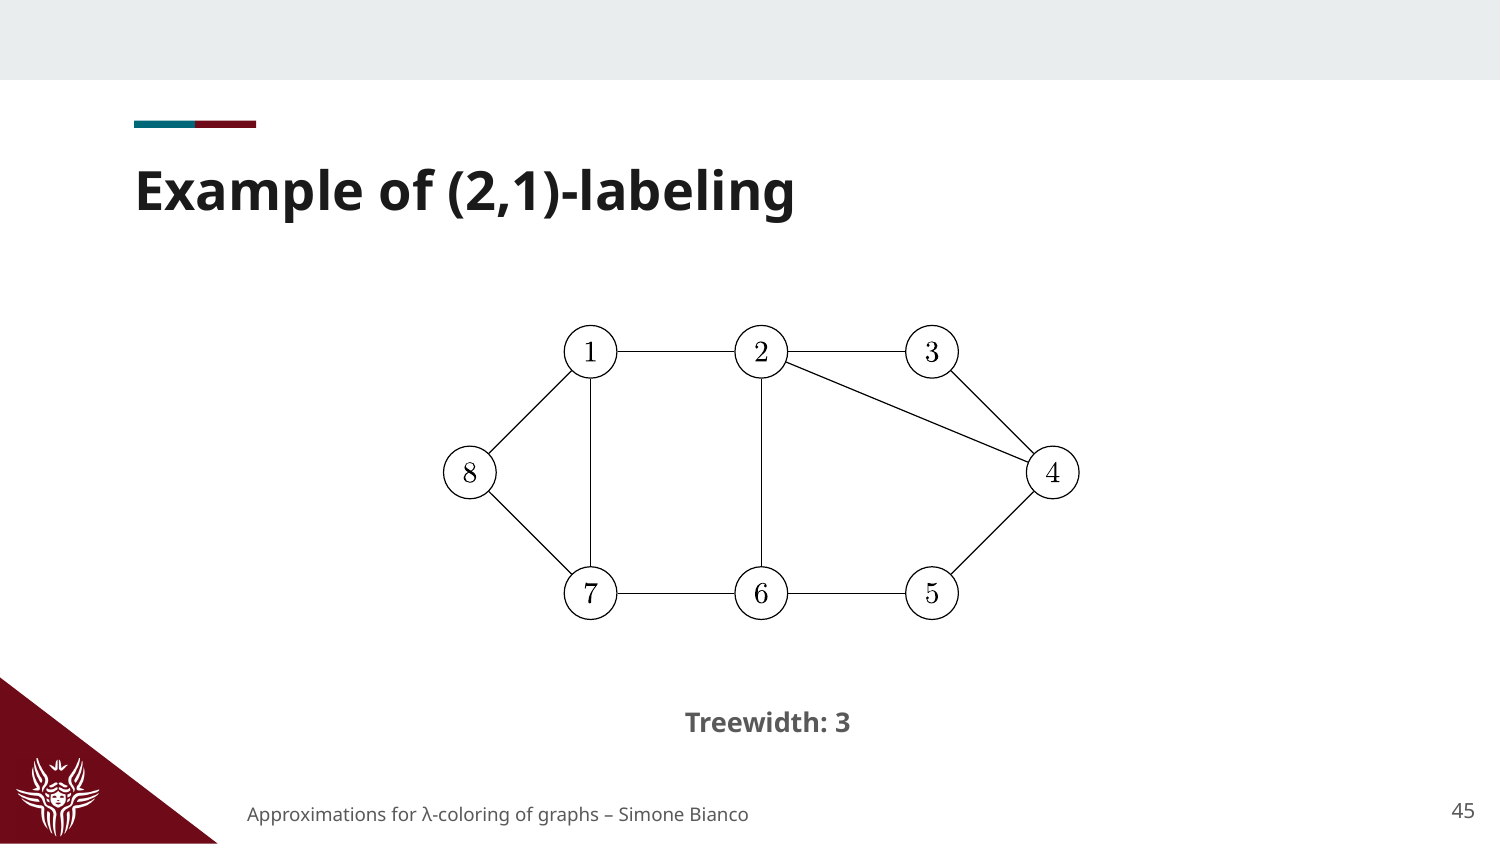

# Example of (2,1)-labeling
Treewidth: 3
Approximations for λ-coloring of graphs – Simone Bianco